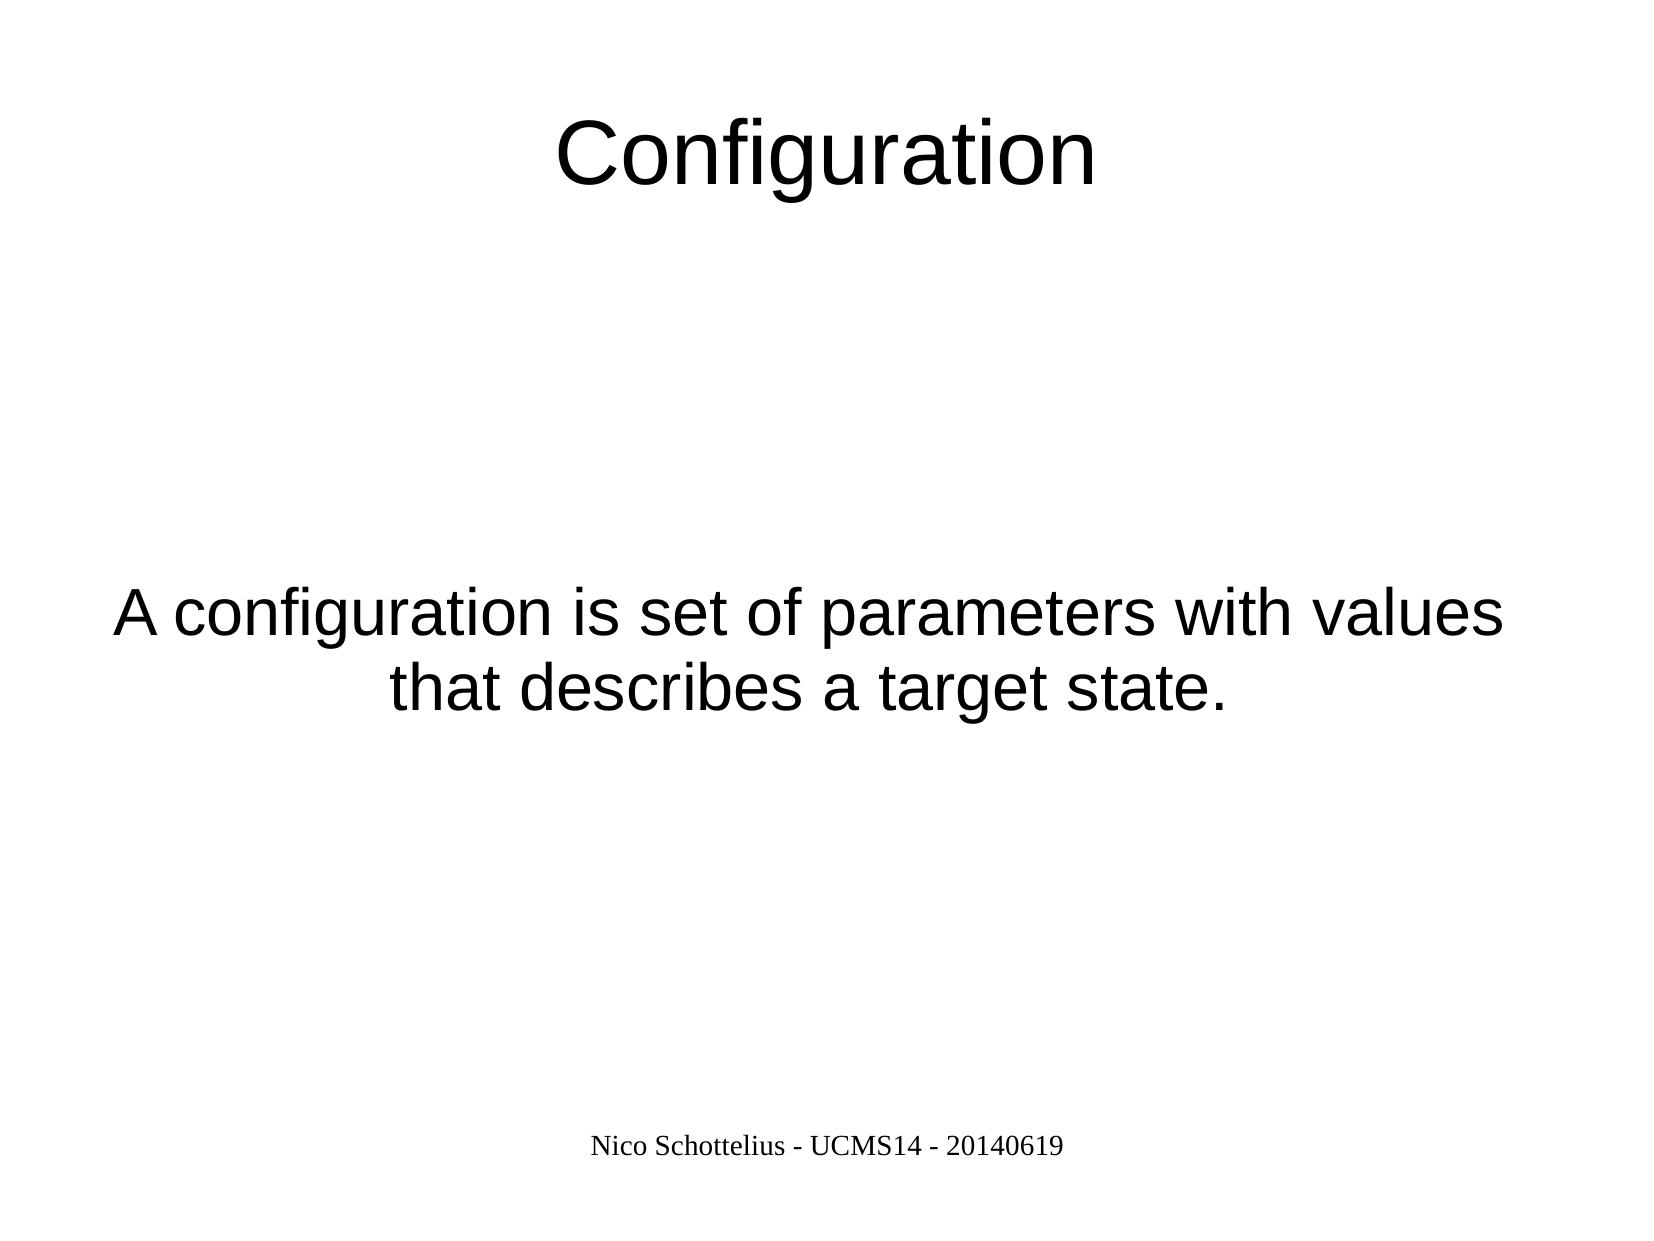

# Configuration
A configuration is set of parameters with values that describes a target state.
Nico Schottelius - UCMS14 - 20140619